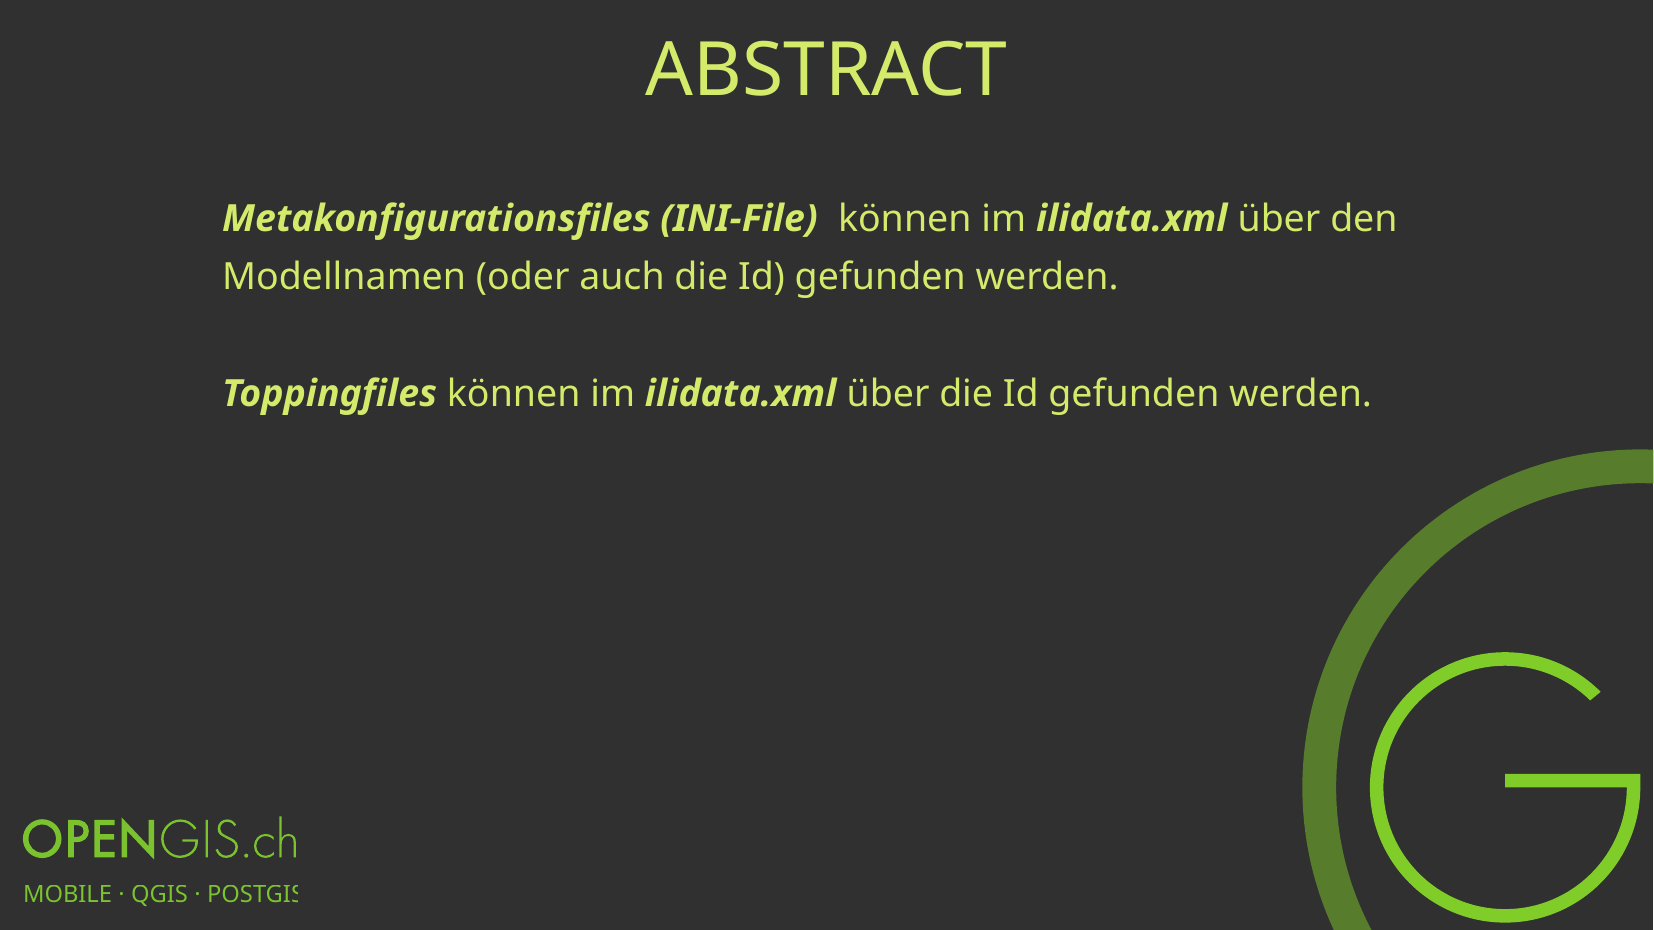

# ABSTRACT
Metakonfigurationsfiles (INI-File) können im ilidata.xml über den Modellnamen (oder auch die Id) gefunden werden.
Toppingfiles können im ilidata.xml über die Id gefunden werden.